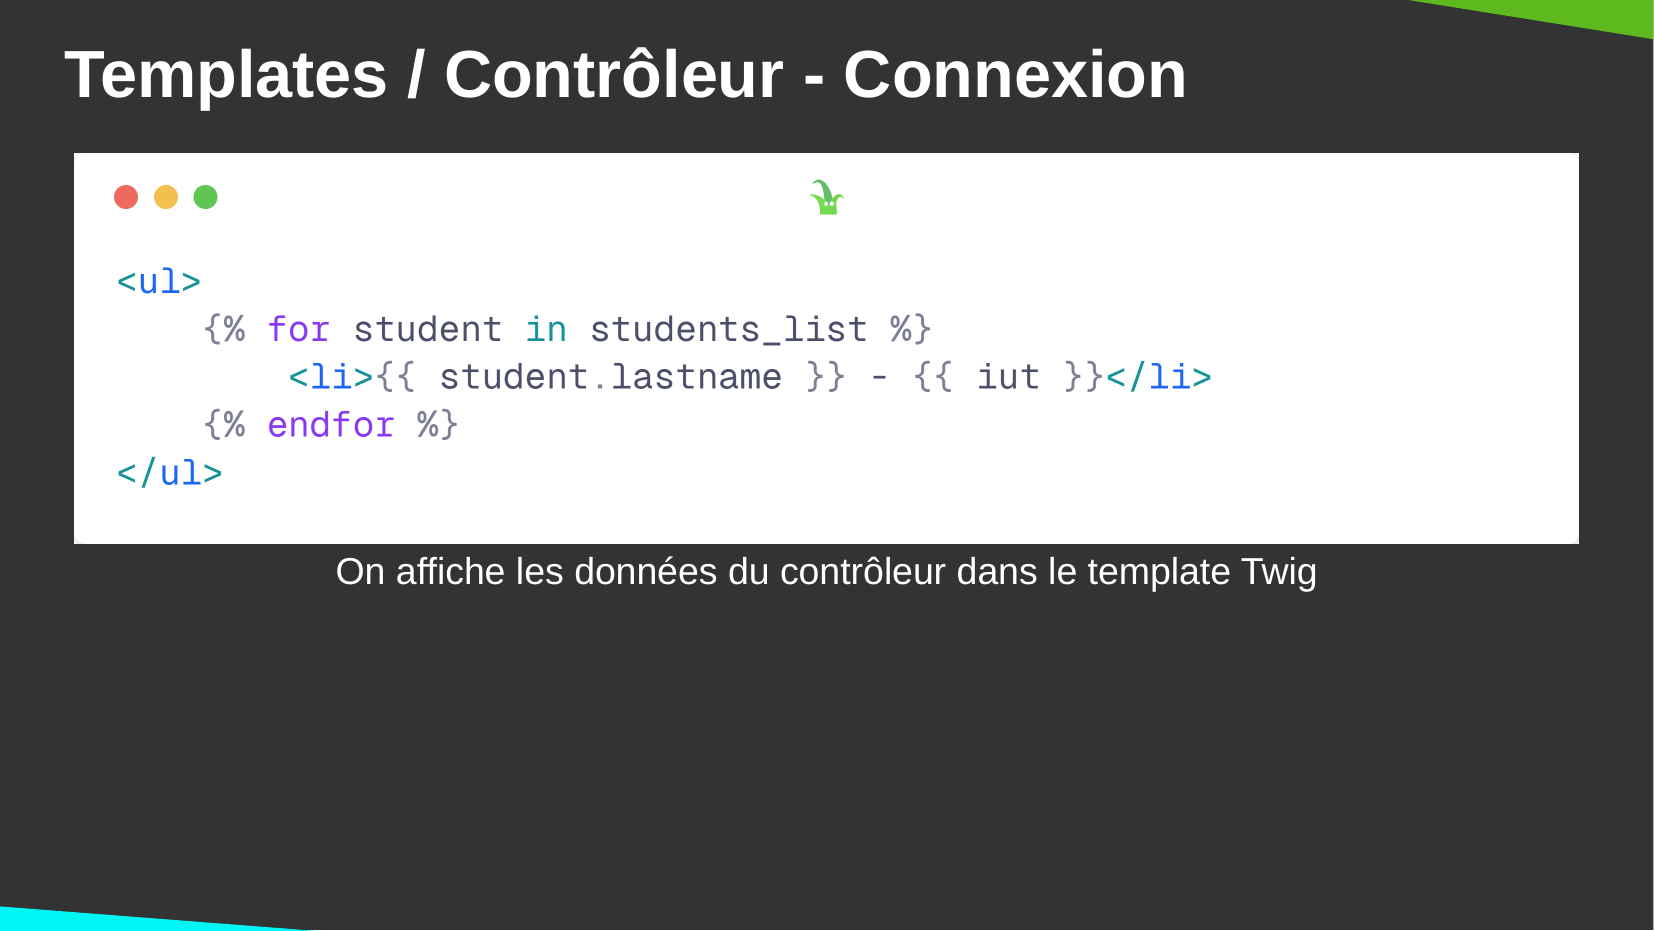

# Templates / Contrôleur - Connexion
On affiche les données du contrôleur dans le template Twig